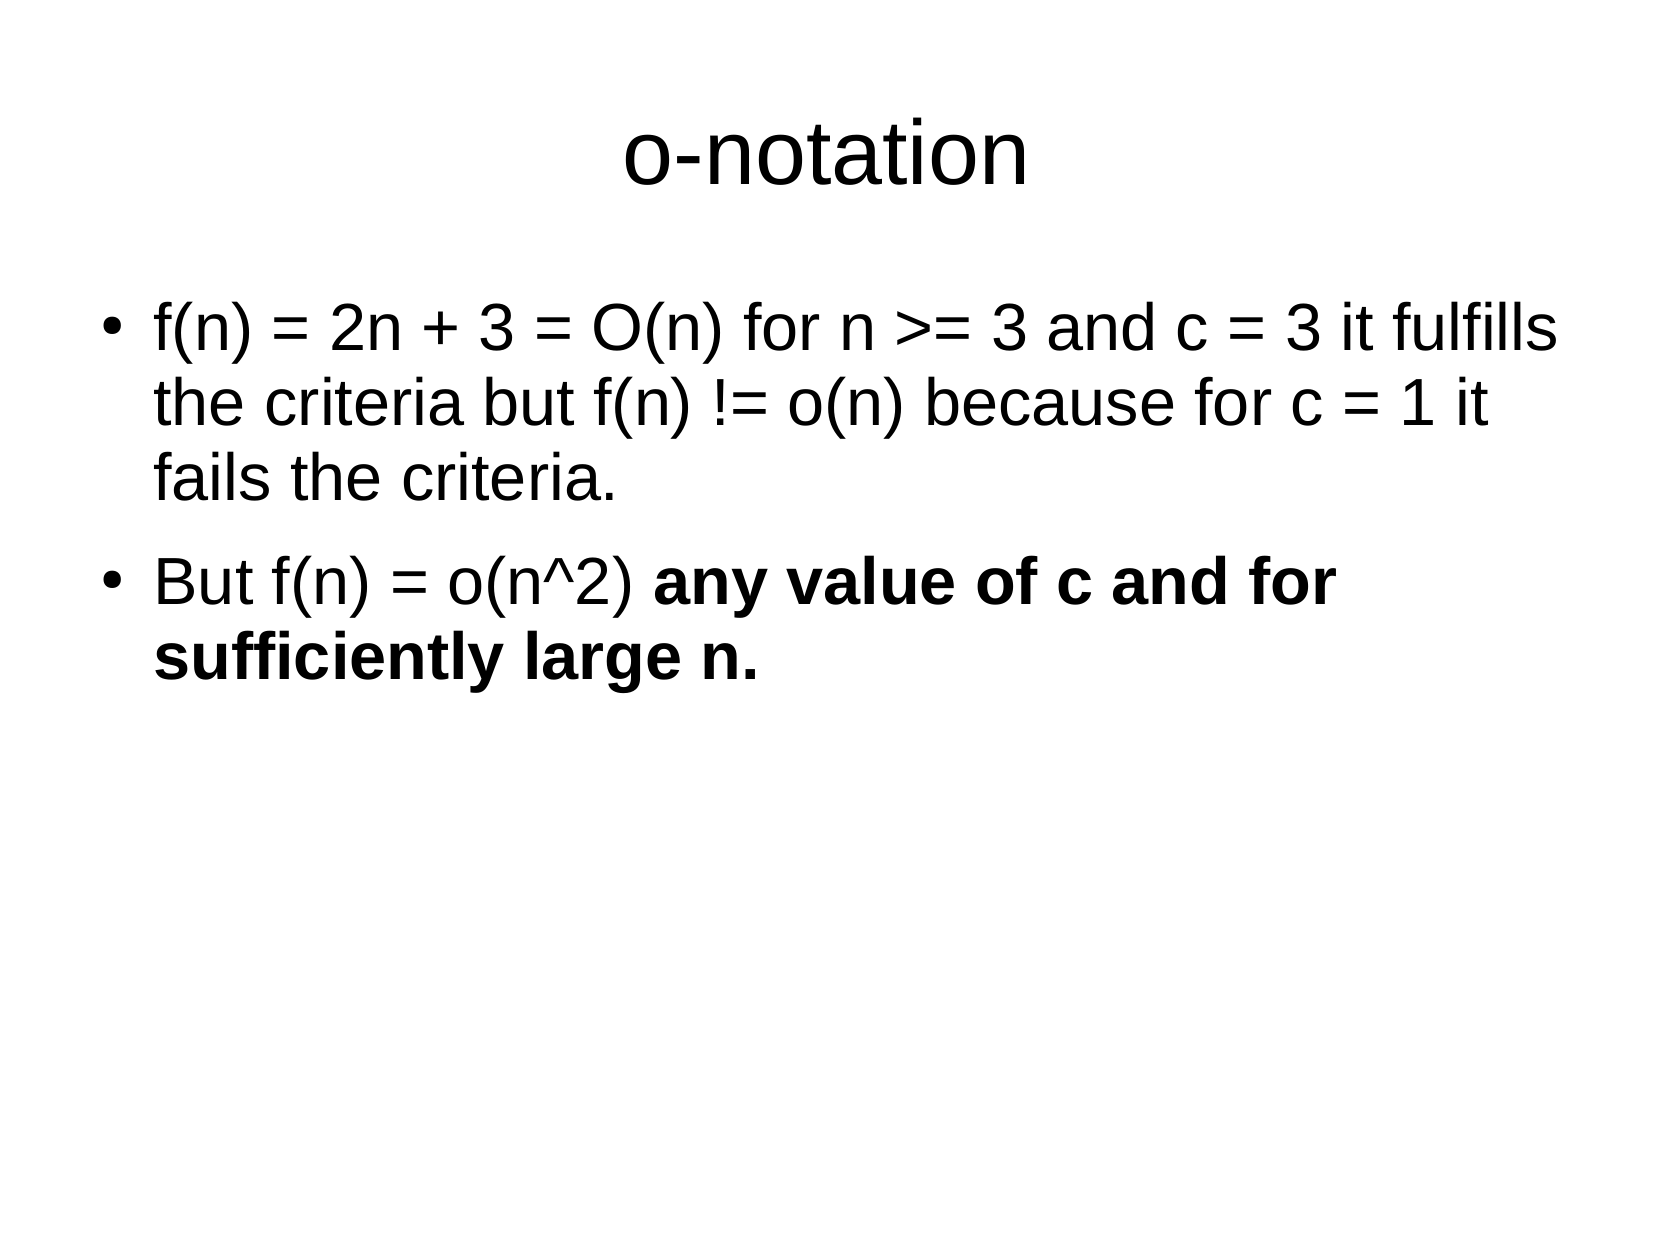

# o-notation
f(n) = 2n + 3 = O(n) for n >= 3 and c = 3 it fulfills the criteria but f(n) != o(n) because for c = 1 it fails the criteria.
But f(n) = o(n^2) any value of c and for sufficiently large n.